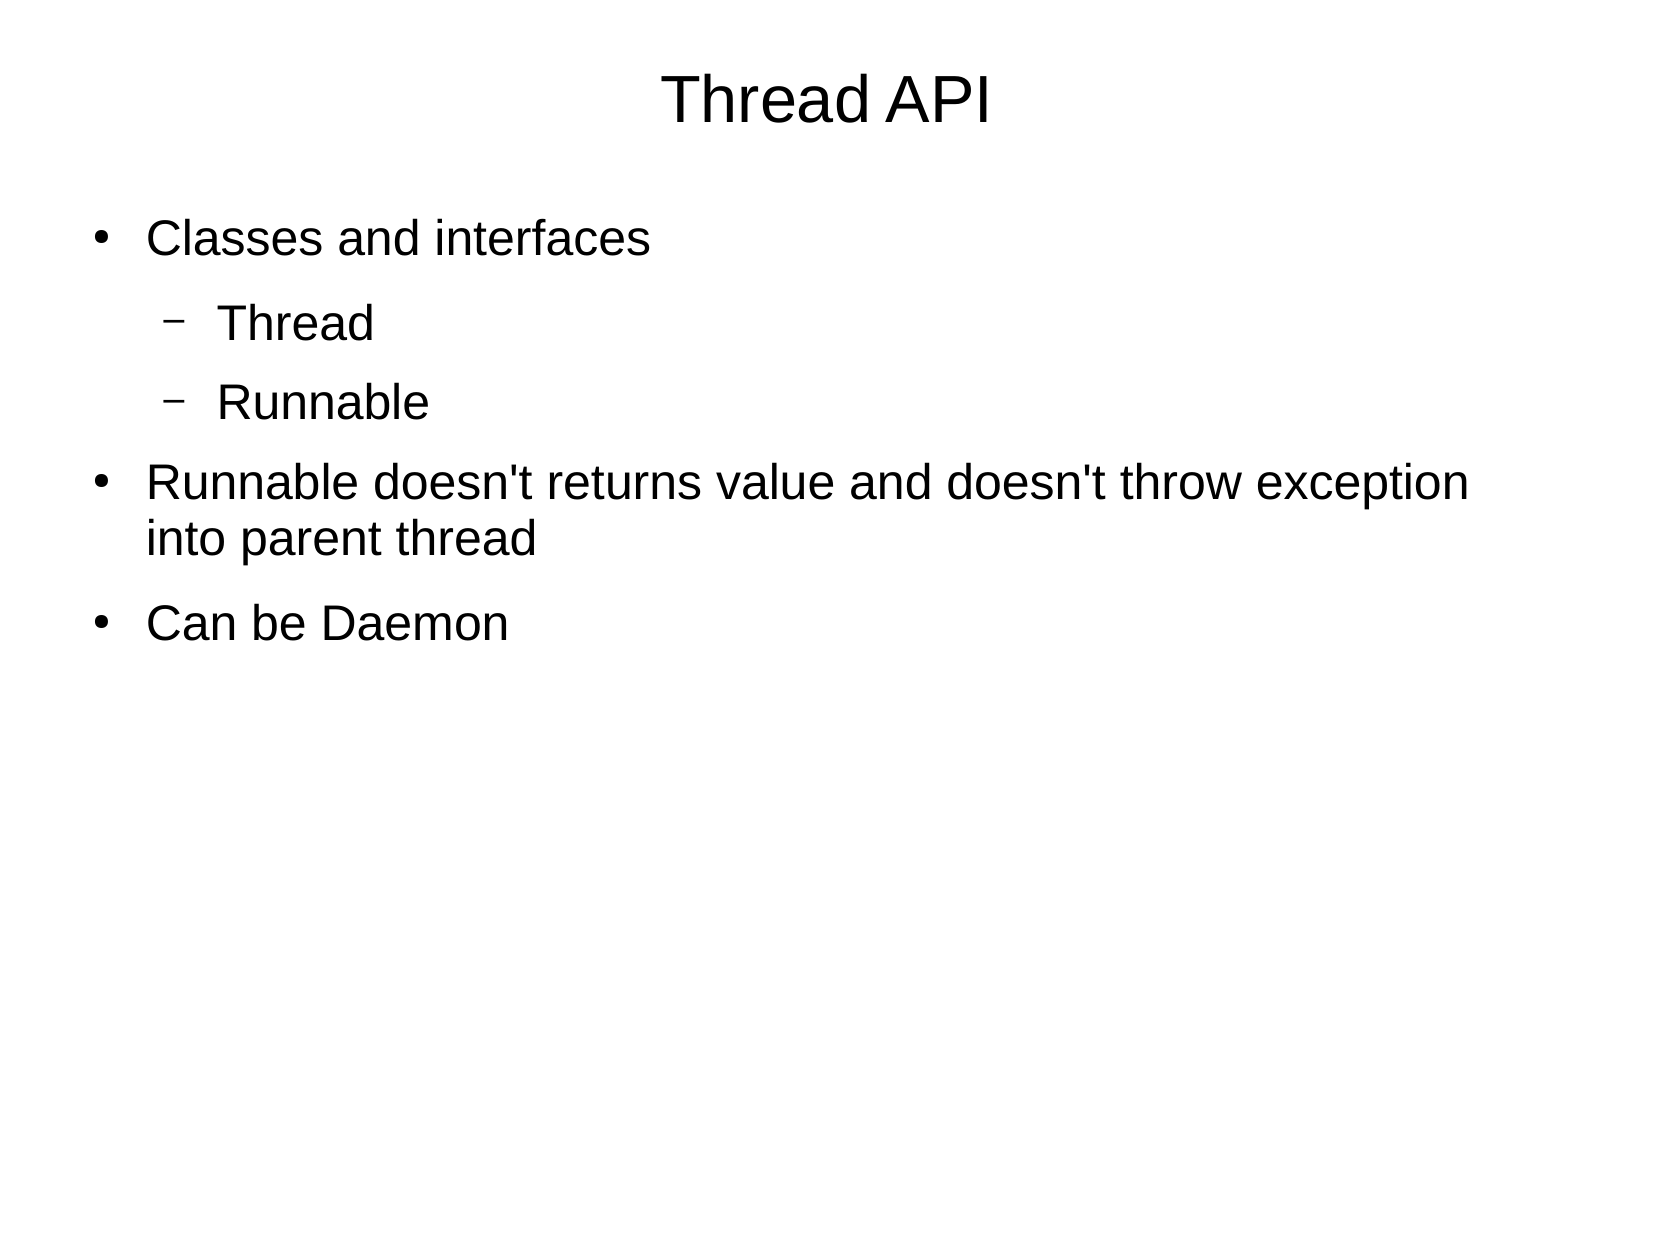

# Thread API
Classes and interfaces
Thread
Runnable
Runnable doesn't returns value and doesn't throw exception into parent thread
Can be Daemon